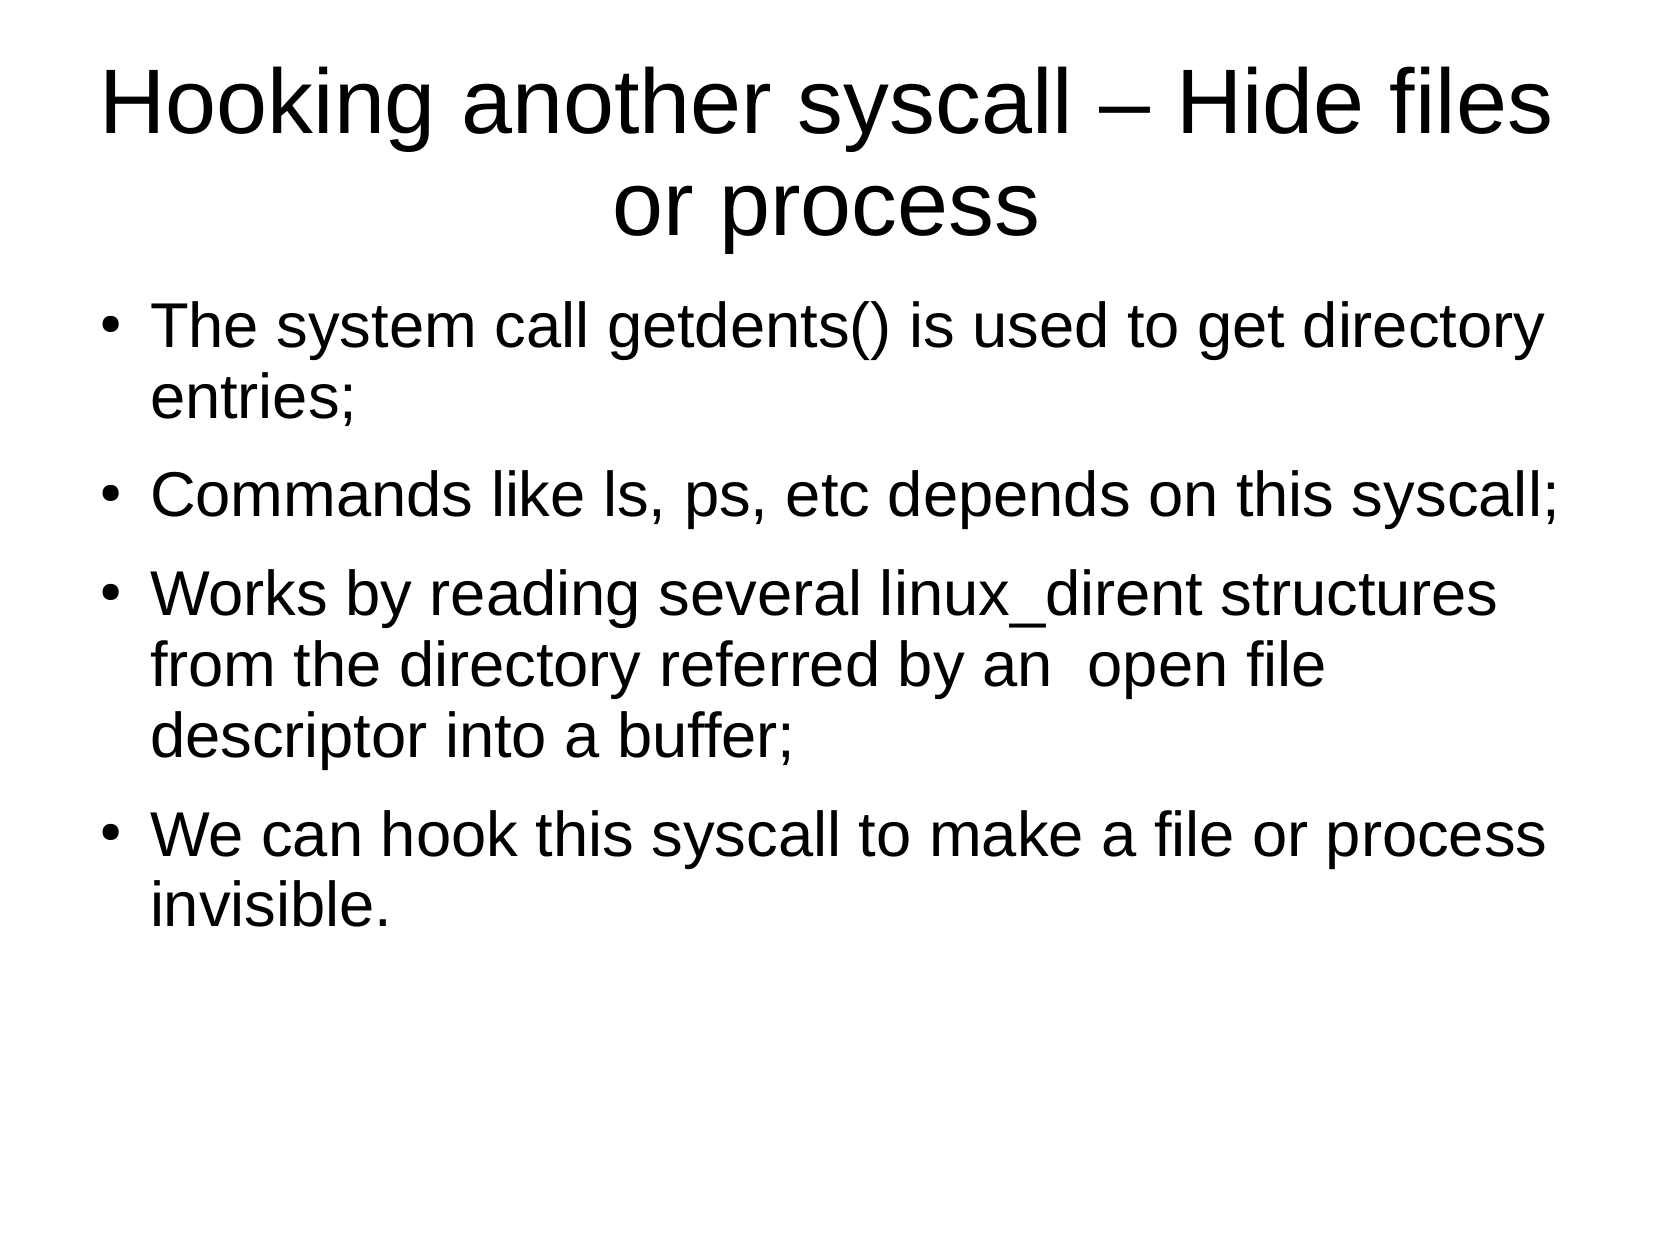

# Hooking another syscall – Hide files or process
The system call getdents() is used to get directory entries;
Commands like ls, ps, etc depends on this syscall;
Works by reading several linux_dirent structures from the directory referred by an open file descriptor into a buffer;
We can hook this syscall to make a file or process invisible.